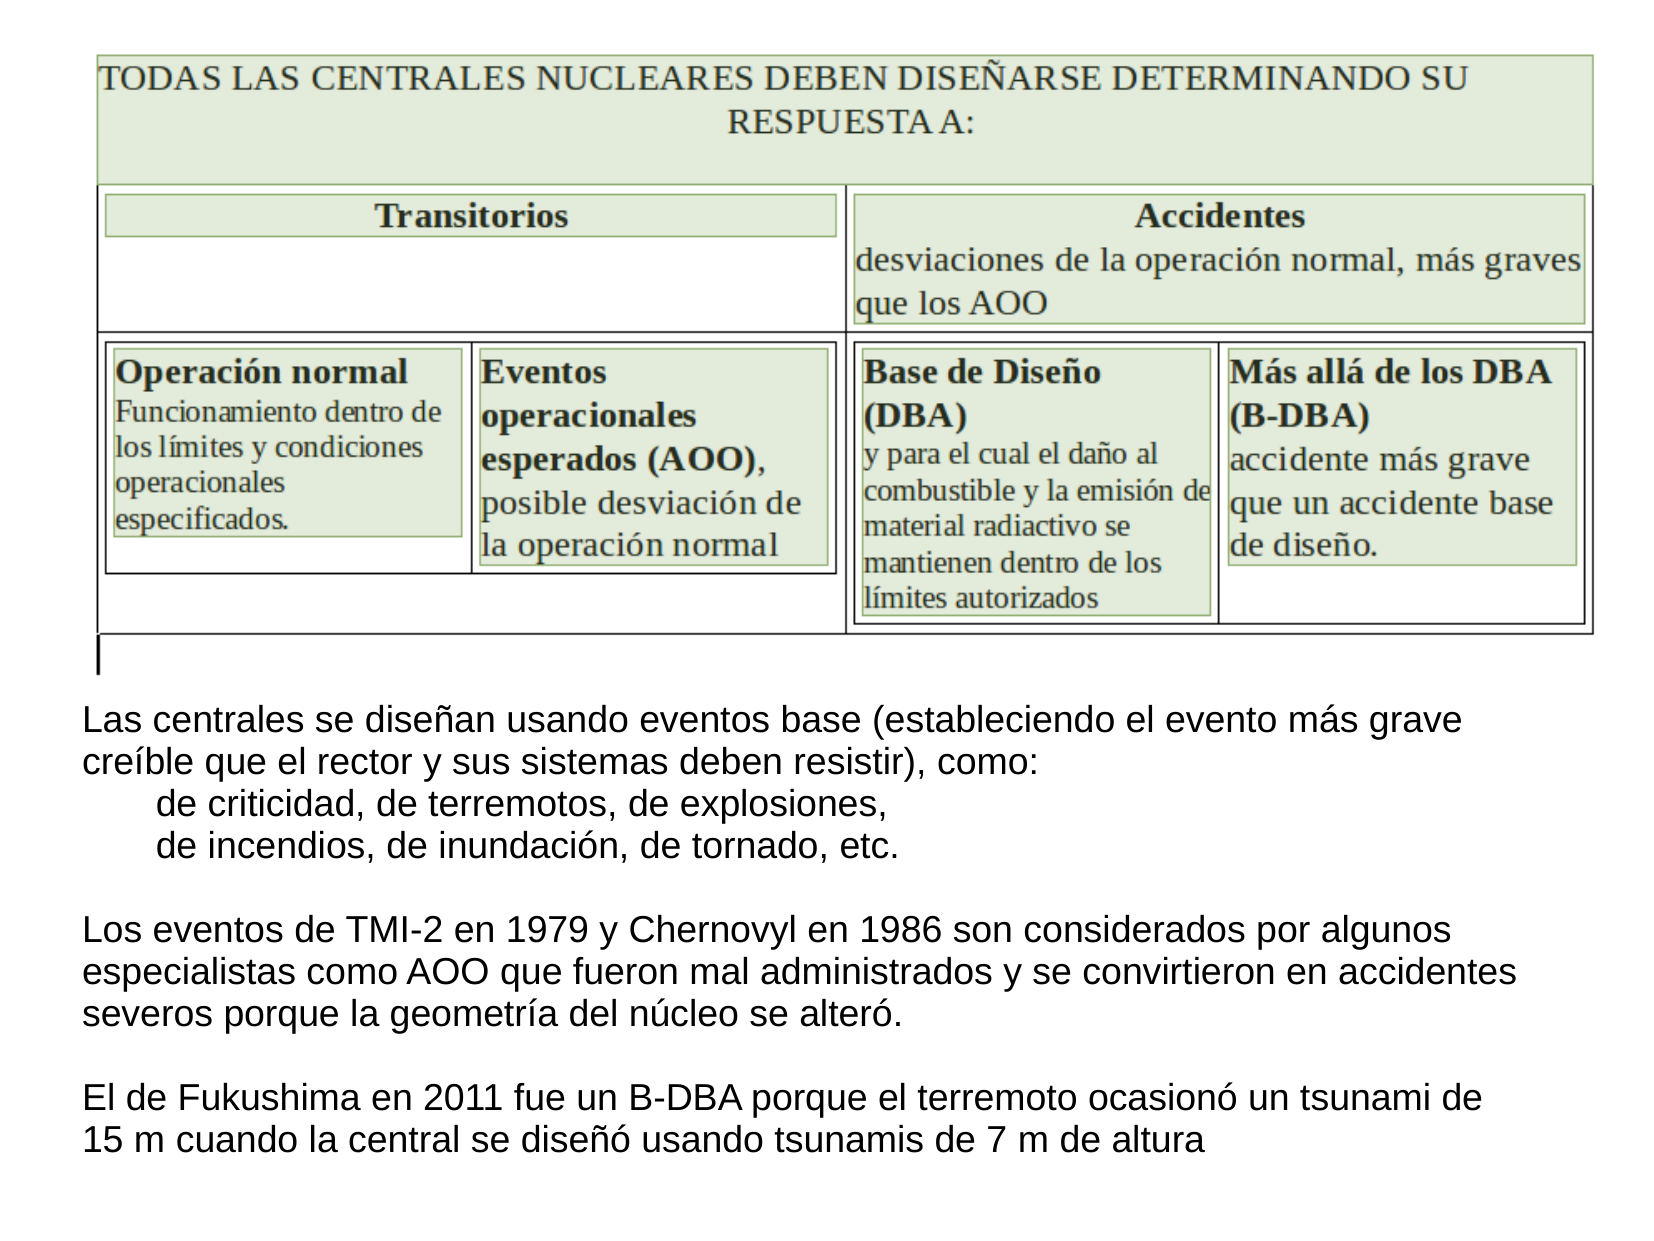

Las centrales se diseñan usando eventos base (estableciendo el evento más grave creíble que el rector y sus sistemas deben resistir), como:
	de criticidad, de terremotos, de explosiones,
	de incendios, de inundación, de tornado, etc.
Los eventos de TMI-2 en 1979 y Chernovyl en 1986 son considerados por algunos especialistas como AOO que fueron mal administrados y se convirtieron en accidentes severos porque la geometría del núcleo se alteró.
El de Fukushima en 2011 fue un B-DBA porque el terremoto ocasionó un tsunami de 15 m cuando la central se diseñó usando tsunamis de 7 m de altura